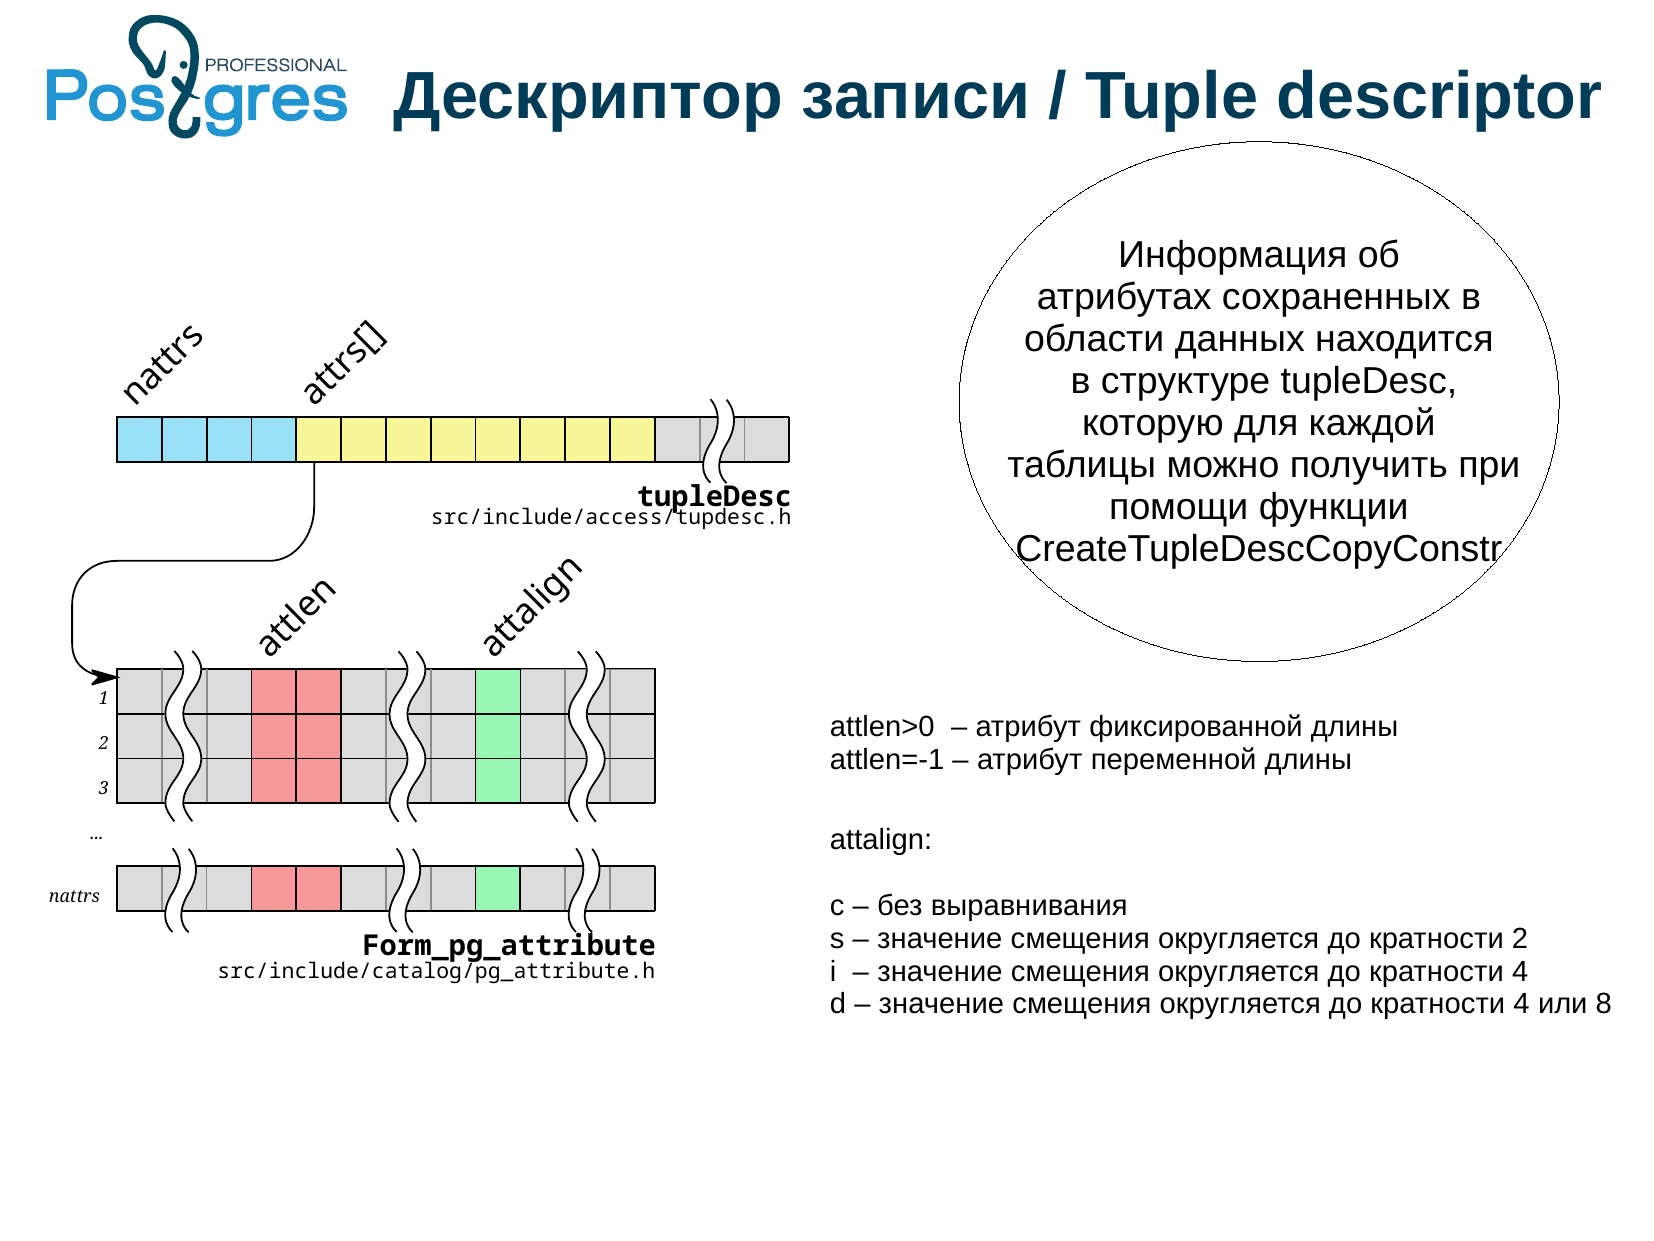

# Дескриптор записи / Tuple descriptor
Информация об
атрибутах сохраненных в
области данных находится
 в структуре tupleDesc,
которую для каждой
 таблицы можно получить при
 помощи функции
CreateTupleDescCopyConstr
attlen>0 – атрибут фиксированной длины
attlen=-1 – атрибут переменной длины
attalign:
c – без выравнивания
s – значение смещения округляется до кратности 2
i – значение смещения округляется до кратности 4
d – значение смещения округляется до кратности 4 или 8